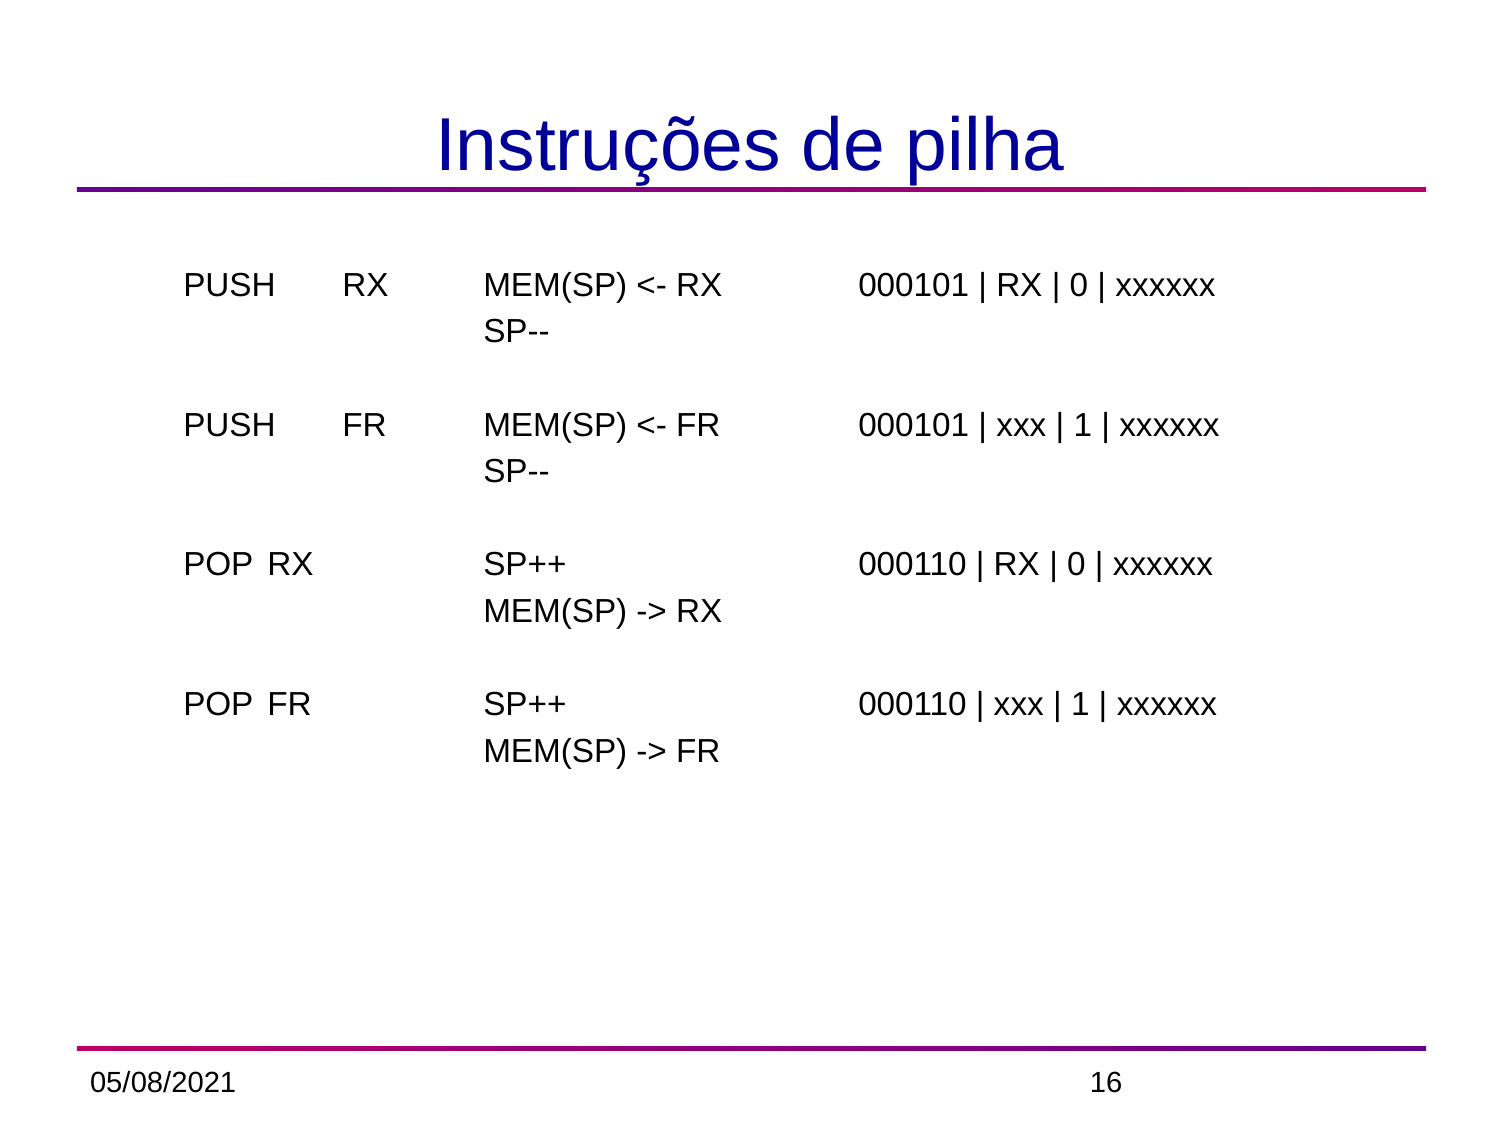

Instruções de pilha
	PUSH	 RX		MEM(SP) <- RX		000101 | RX | 0 | xxxxxx
					SP--
	PUSH	 FR		MEM(SP) <- FR		000101 | xxx | 1 | xxxxxx
					SP--
	POP	 RX			SP++	 			000110 | RX | 0 | xxxxxx
					MEM(SP) -> RX
	POP	 FR			SP++	 			000110 | xxx | 1 | xxxxxx
					MEM(SP) -> FR
05/08/2021